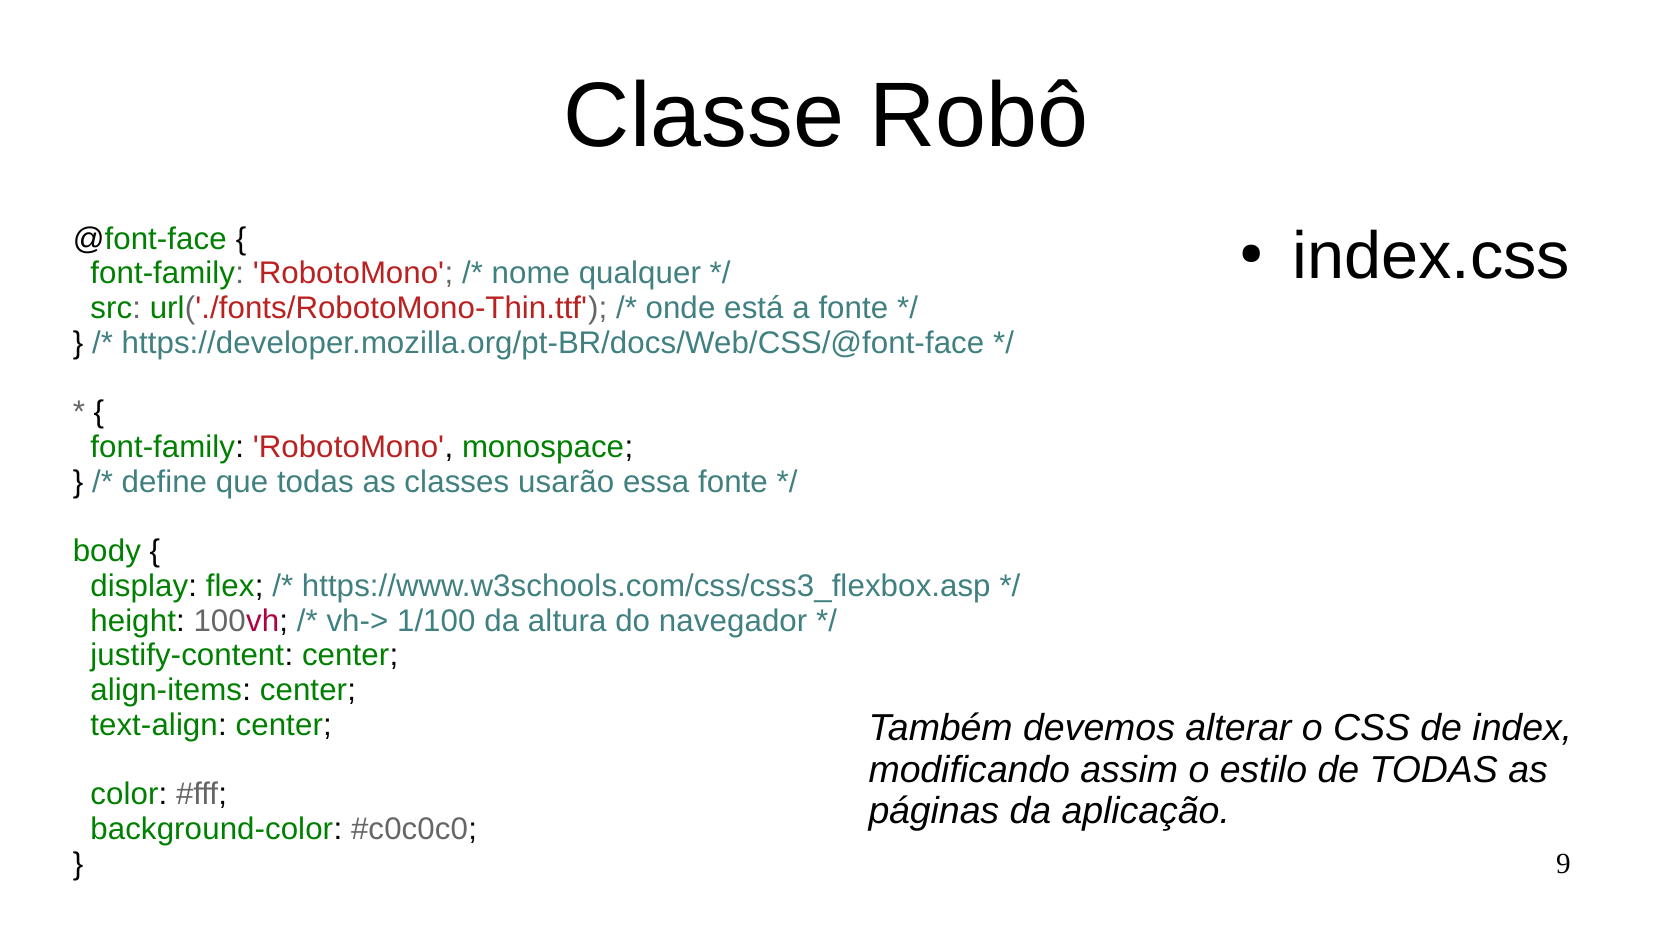

# Classe Robô
@font-face {
 font-family: 'RobotoMono'; /* nome qualquer */
 src: url('./fonts/RobotoMono-Thin.ttf'); /* onde está a fonte */
} /* https://developer.mozilla.org/pt-BR/docs/Web/CSS/@font-face */
* {
 font-family: 'RobotoMono', monospace;
} /* define que todas as classes usarão essa fonte */
body {
 display: flex; /* https://www.w3schools.com/css/css3_flexbox.asp */
 height: 100vh; /* vh-> 1/100 da altura do navegador */
 justify-content: center;
 align-items: center;
 text-align: center;
 color: #fff;
 background-color: #c0c0c0;
}
index.css
Também devemos alterar o CSS de index,
modificando assim o estilo de TODAS as
páginas da aplicação.
9